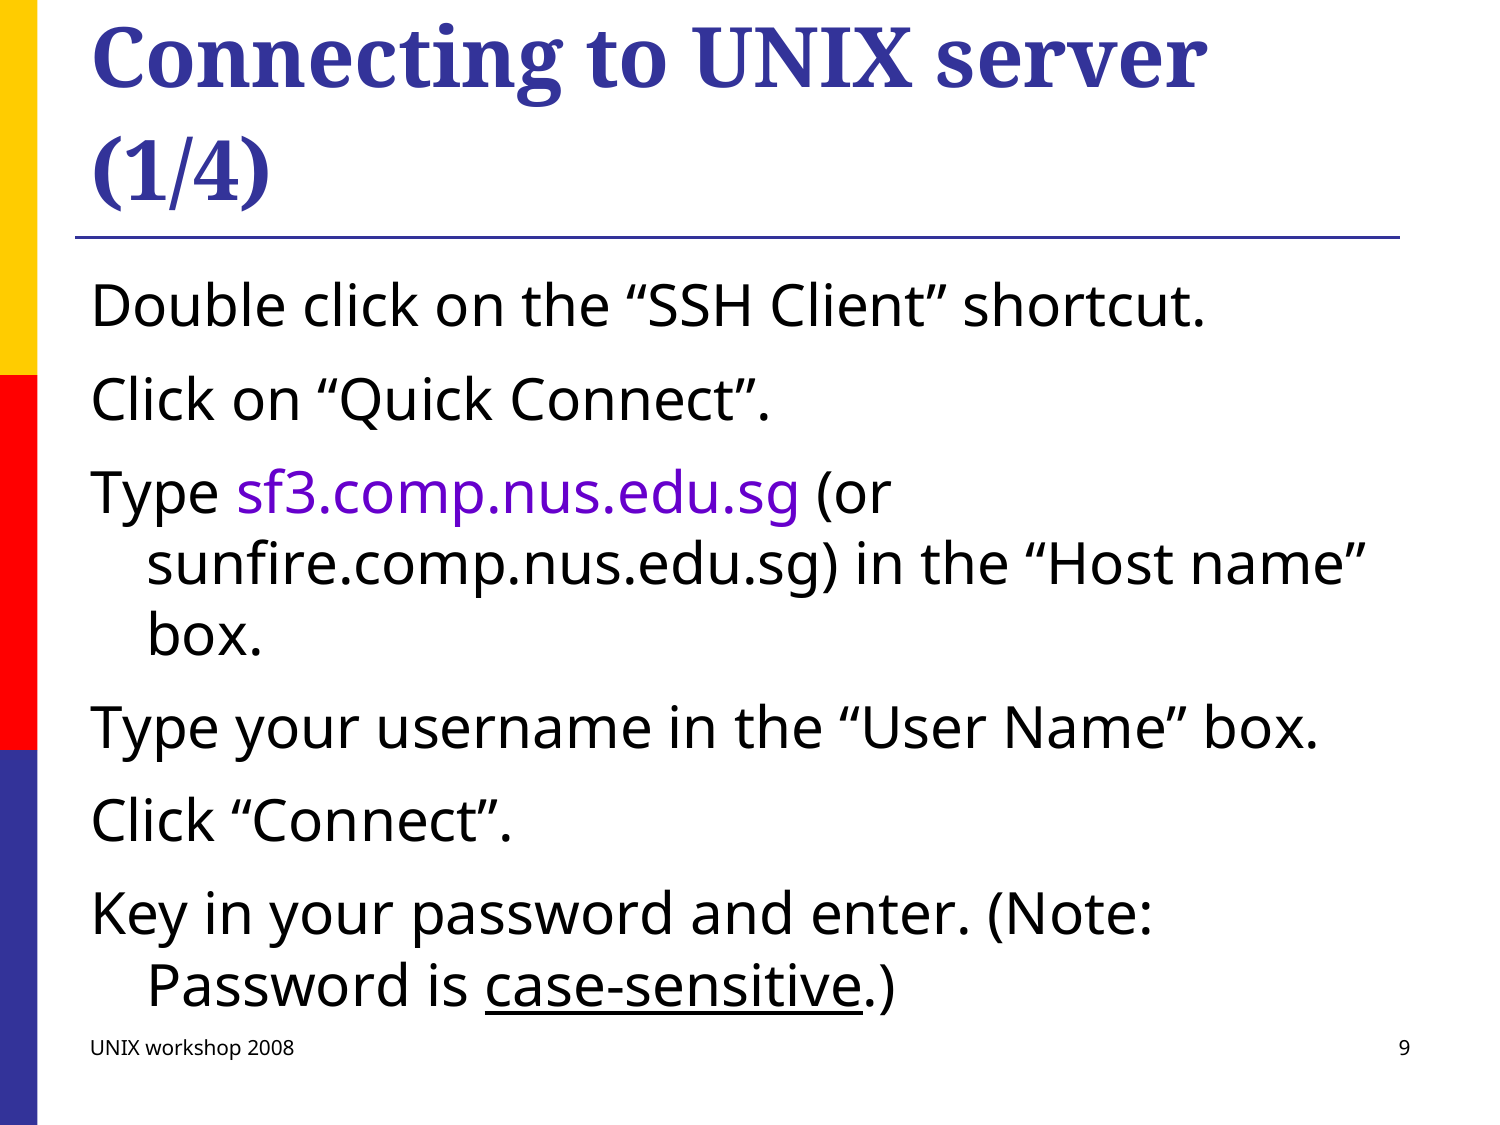

# Connecting to UNIX server (1/4)
Double click on the “SSH Client” shortcut.
Click on “Quick Connect”.
Type sf3.comp.nus.edu.sg (or sunfire.comp.nus.edu.sg) in the “Host name” box.
Type your username in the “User Name” box.
Click “Connect”.
Key in your password and enter. (Note: Password is case-sensitive.)
UNIX workshop 2008